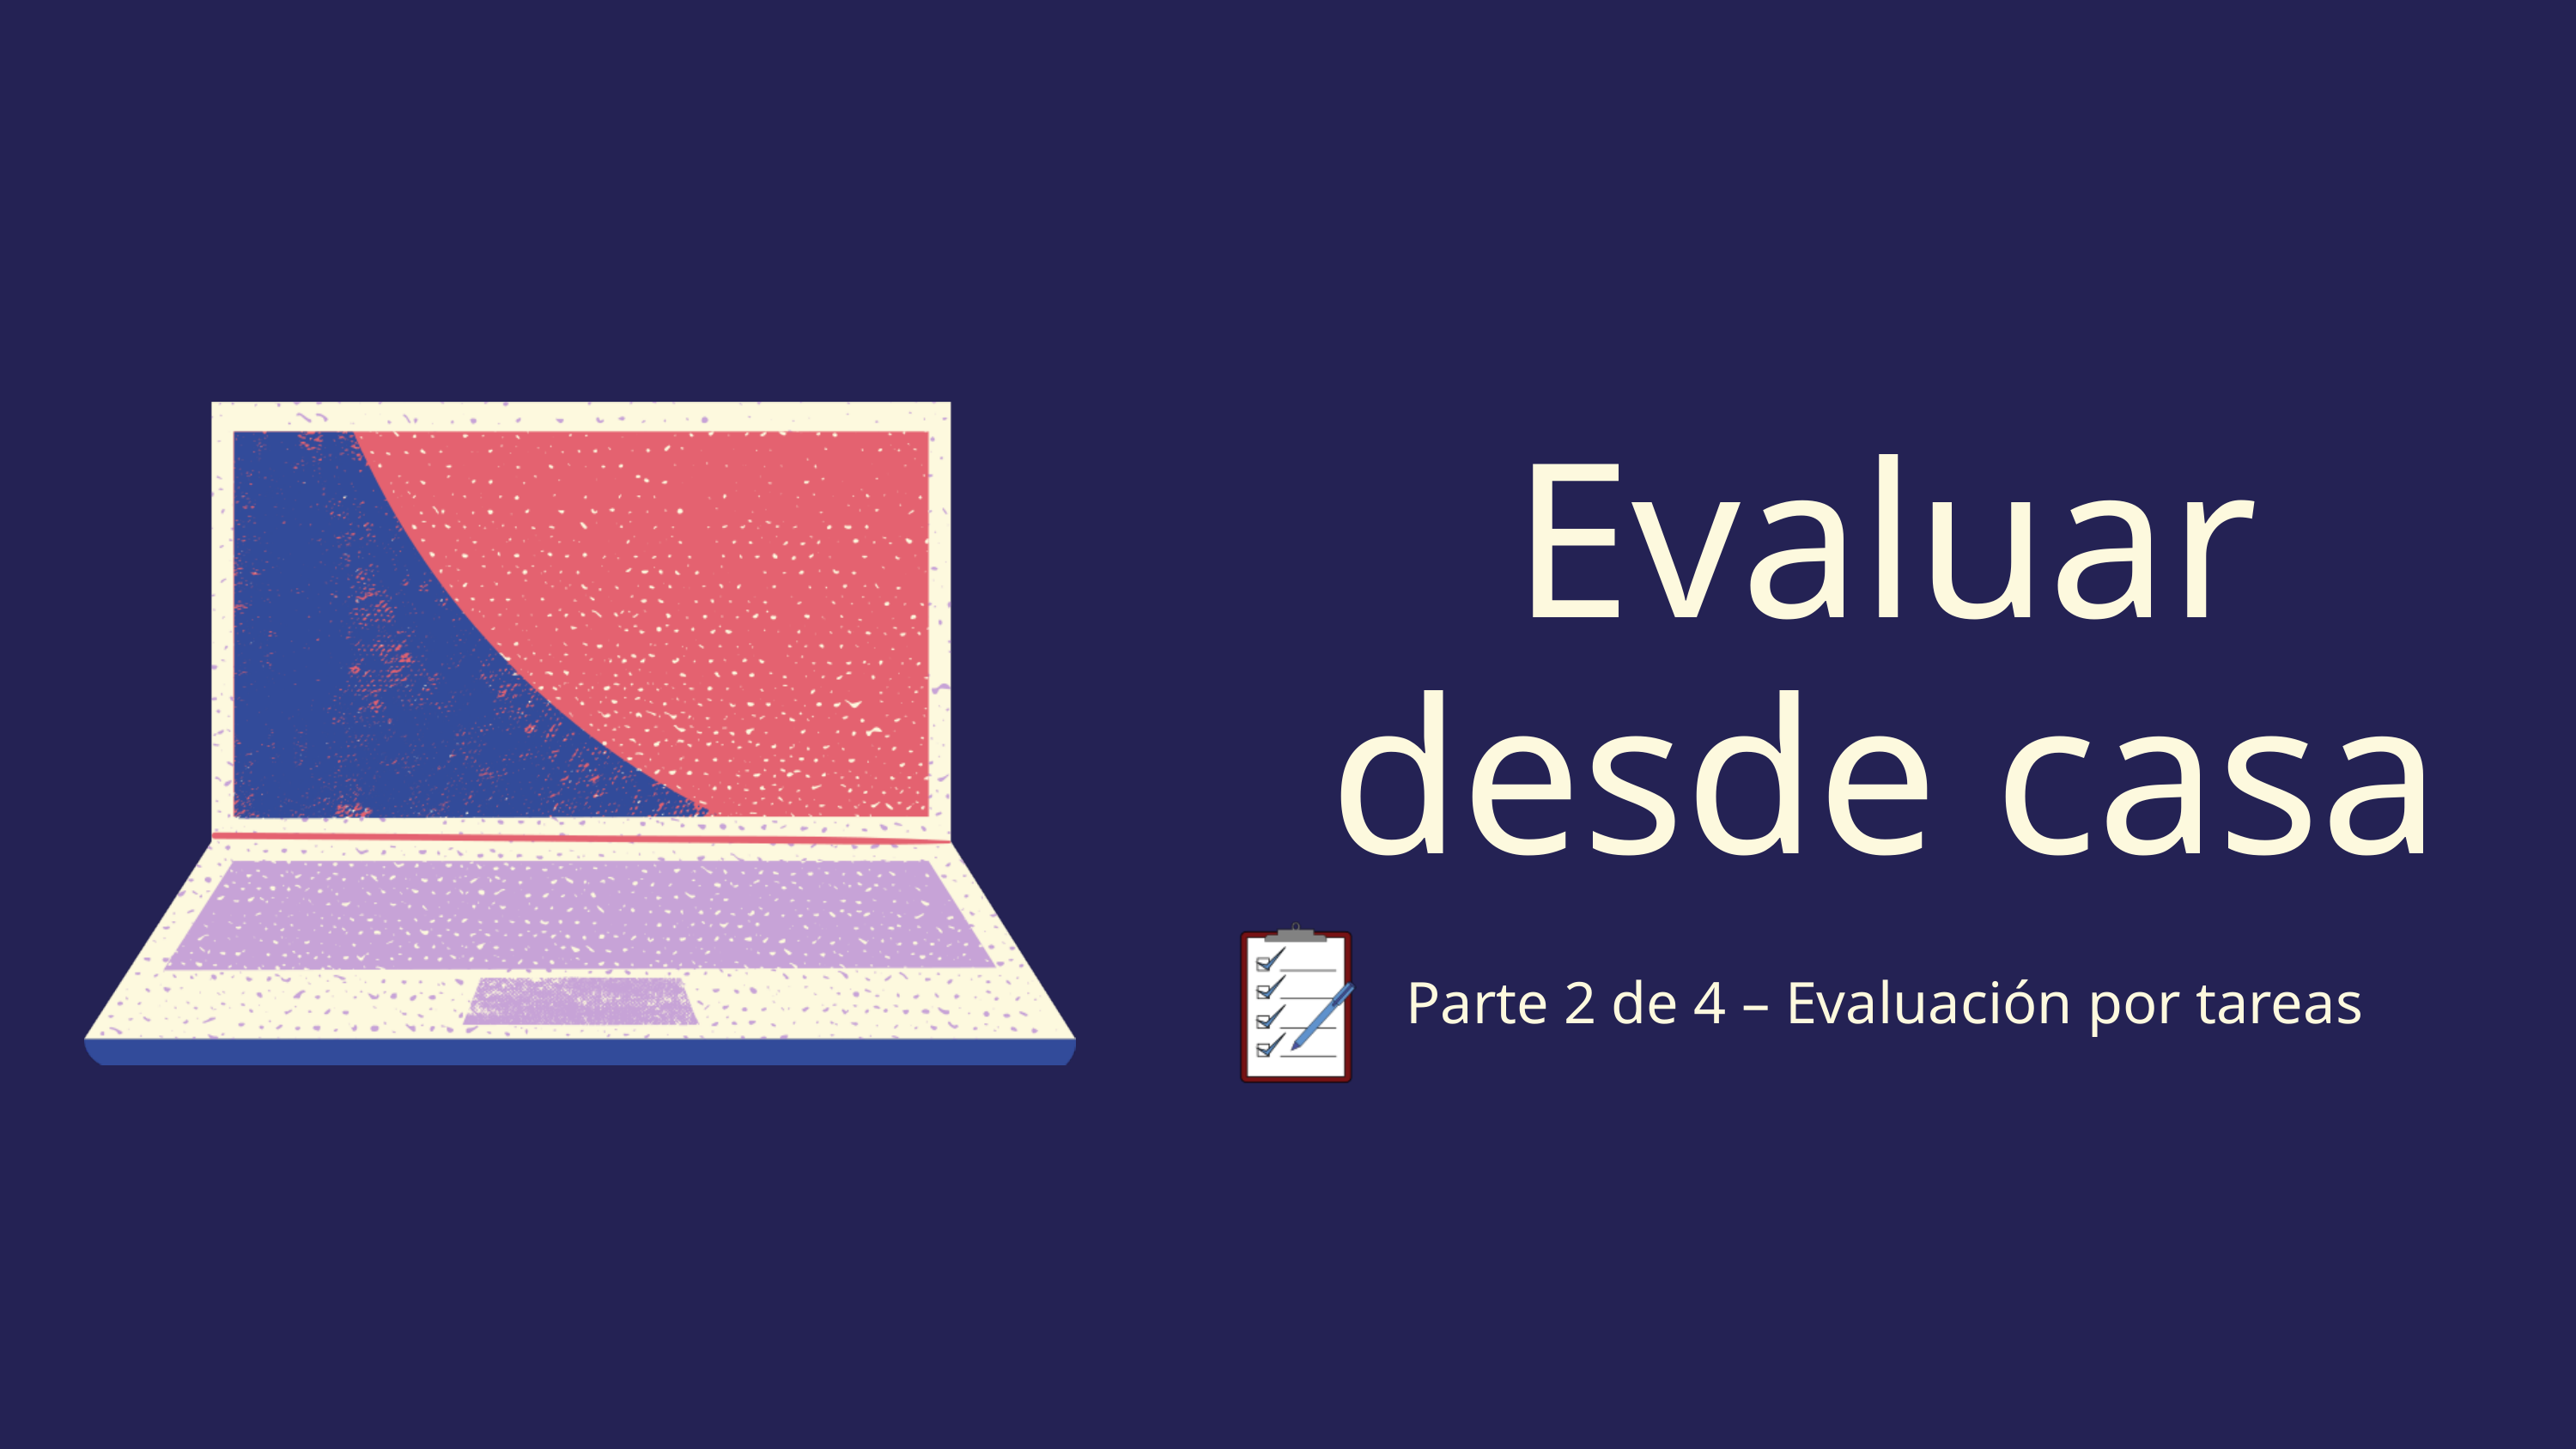

Evaluar desde casa
Parte 2 de 4 – Evaluación por tareas